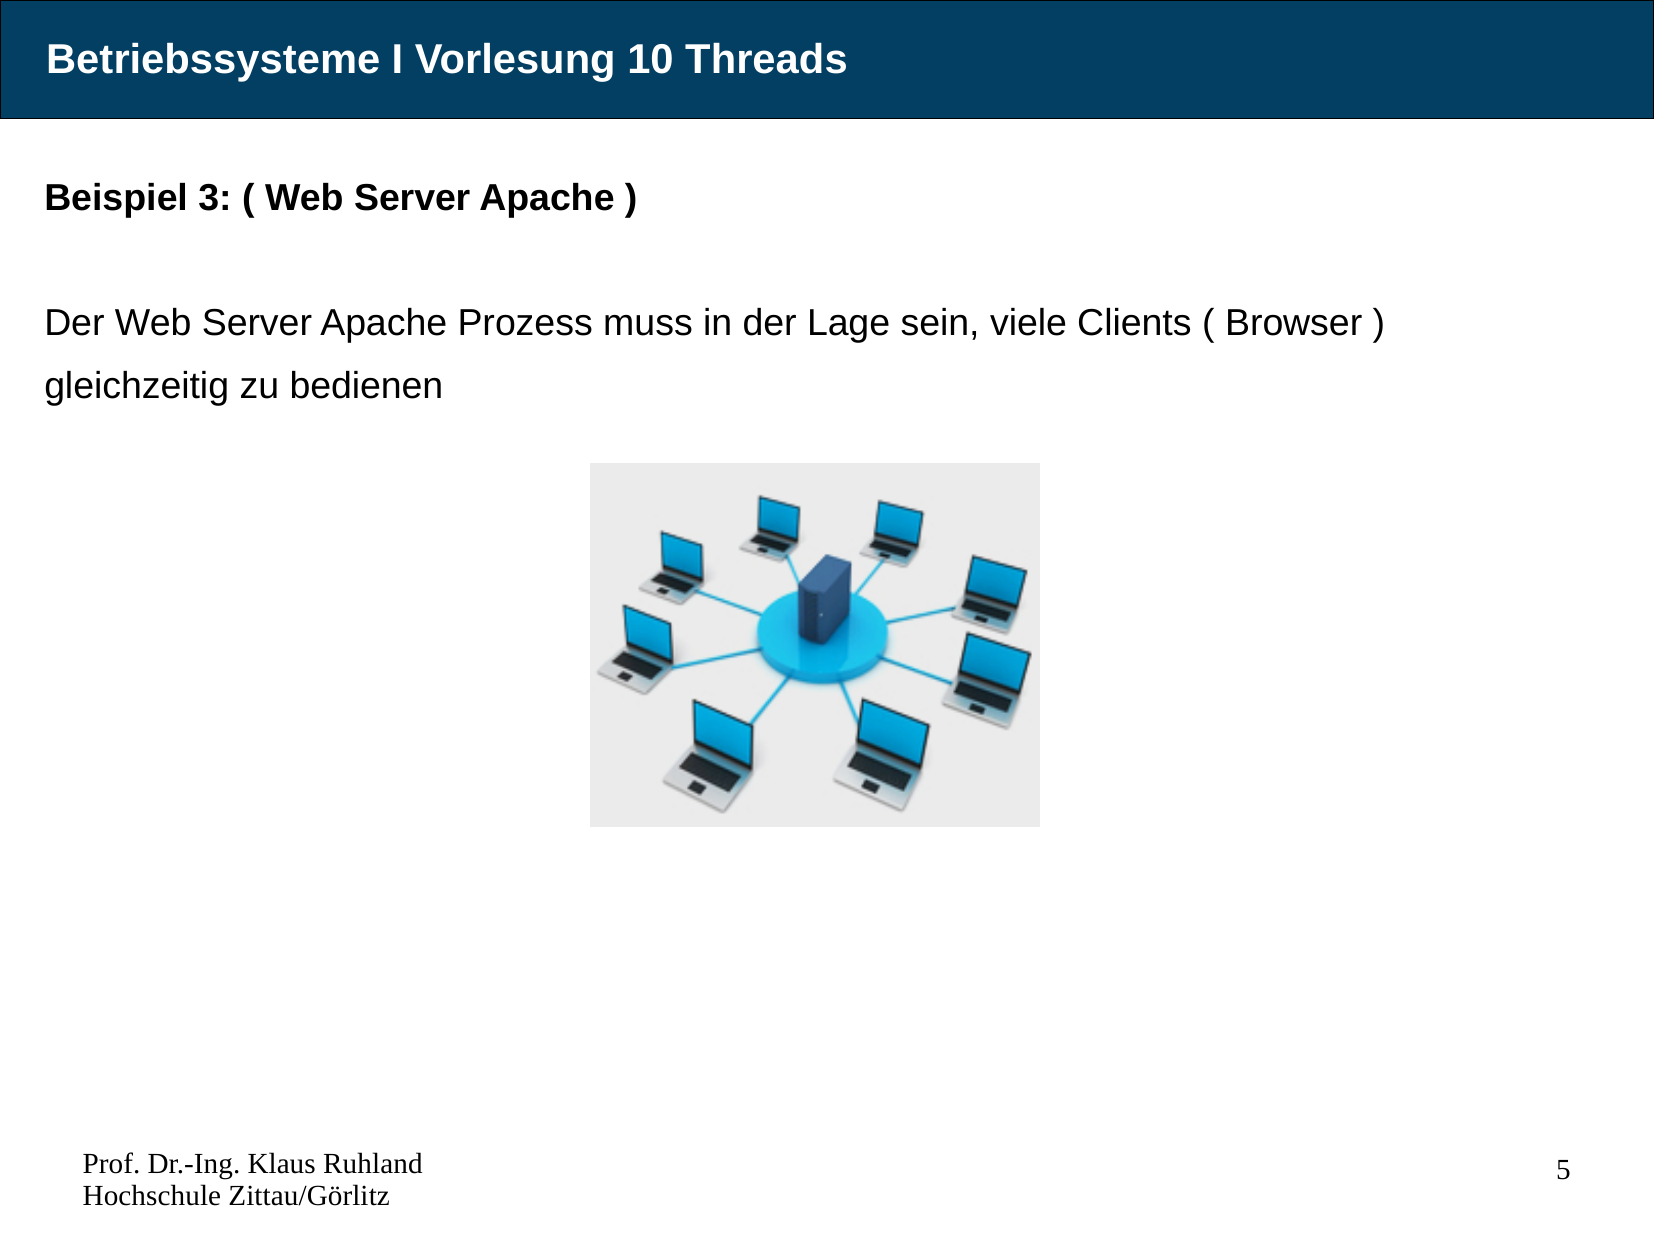

Beispiel 3: ( Web Server Apache )
Der Web Server Apache Prozess muss in der Lage sein, viele Clients ( Browser ) gleichzeitig zu bedienen
5